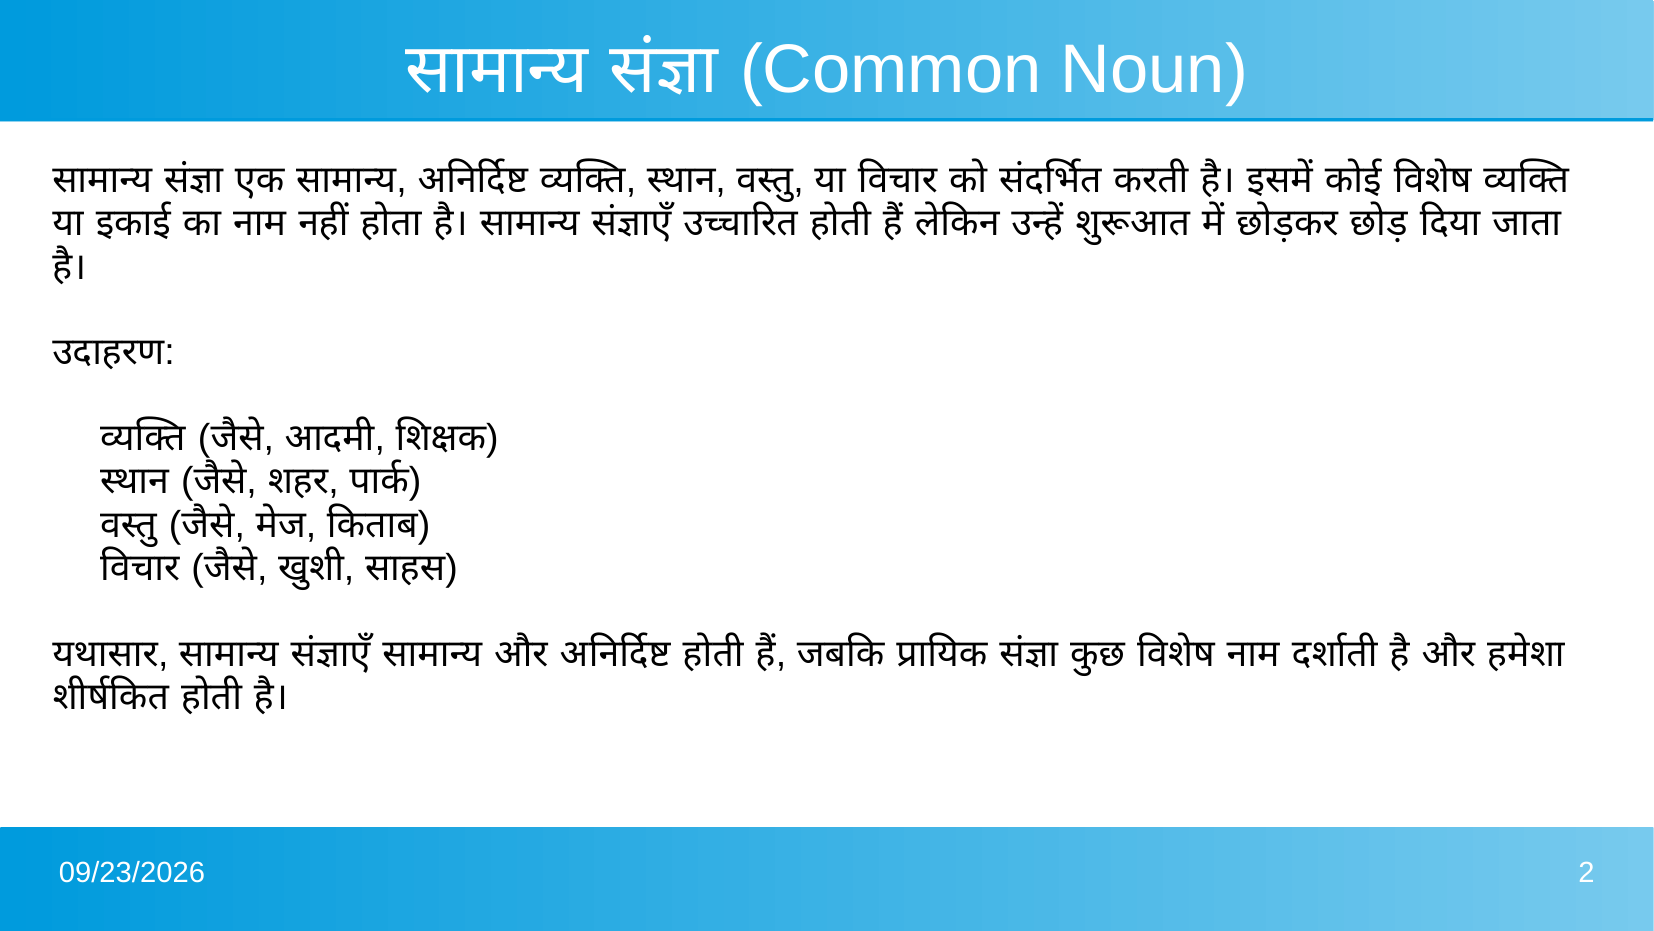

# सामान्य संज्ञा (Common Noun)
सामान्य संज्ञा एक सामान्य, अनिर्दिष्ट व्यक्ति, स्थान, वस्तु, या विचार को संदर्भित करती है। इसमें कोई विशेष व्यक्ति या इकाई का नाम नहीं होता है। सामान्य संज्ञाएँ उच्चारित होती हैं लेकिन उन्हें शुरूआत में छोड़कर छोड़ दिया जाता है।
उदाहरण:
 व्यक्ति (जैसे, आदमी, शिक्षक)
 स्थान (जैसे, शहर, पार्क)
 वस्तु (जैसे, मेज, किताब)
 विचार (जैसे, खुशी, साहस)
यथासार, सामान्य संज्ञाएँ सामान्य और अनिर्दिष्ट होती हैं, जबकि प्रायिक संज्ञा कुछ विशेष नाम दर्शाती है और हमेशा शीर्षकित होती है।
2